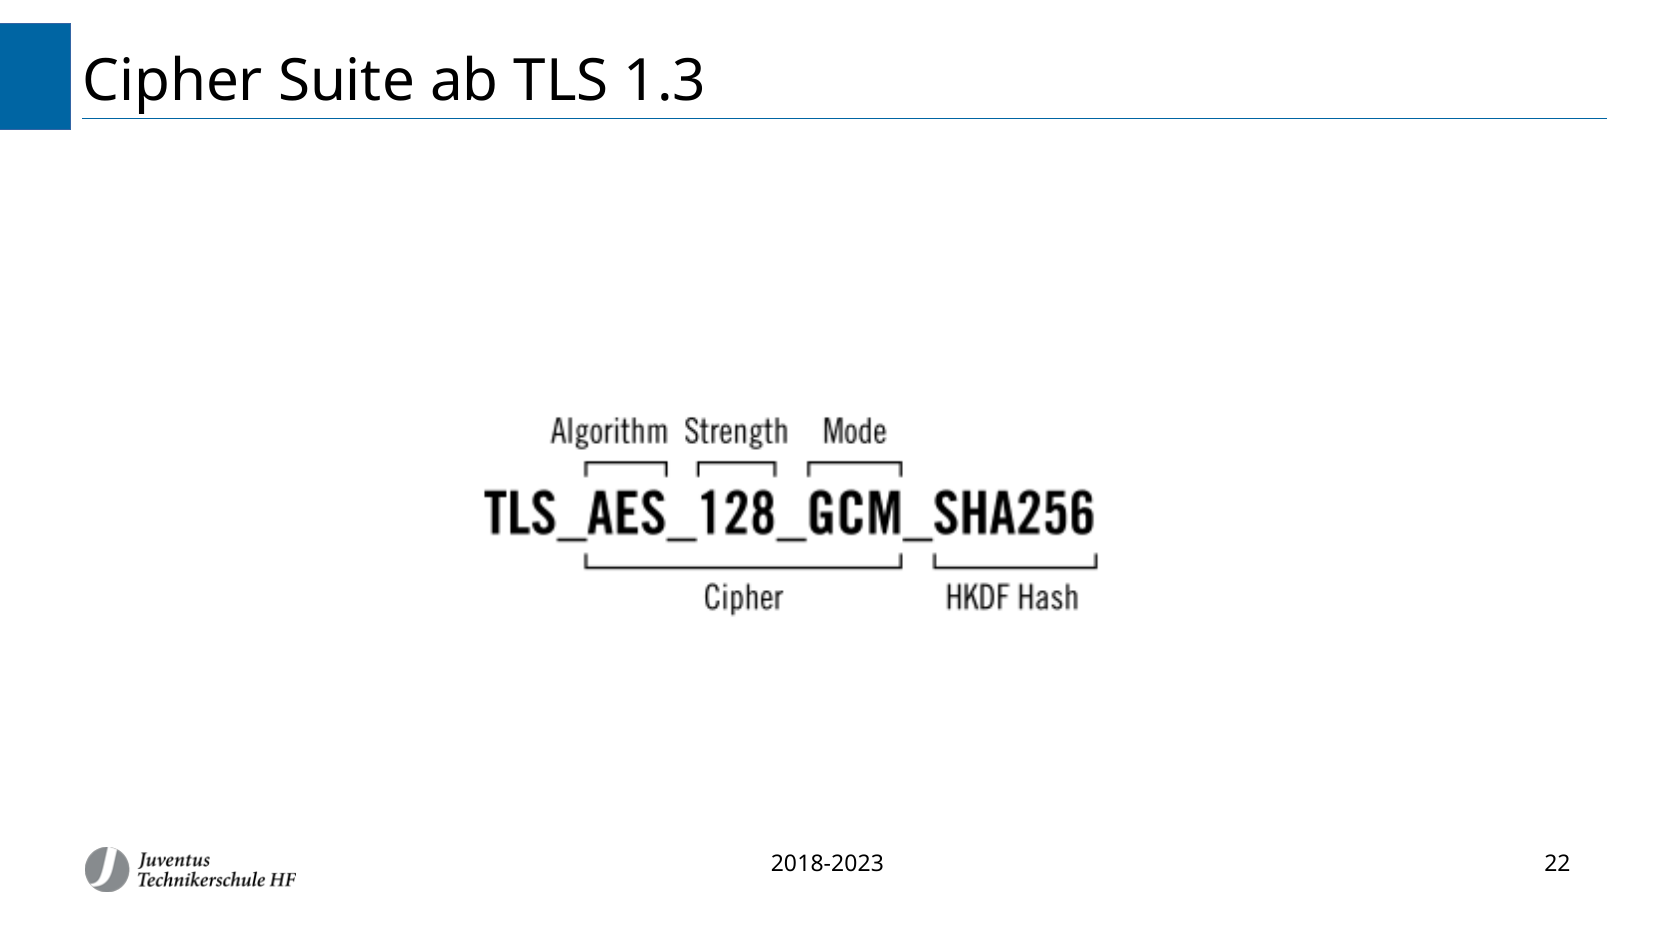

# Cipher Suite ab TLS 1.3
2018-2023
22